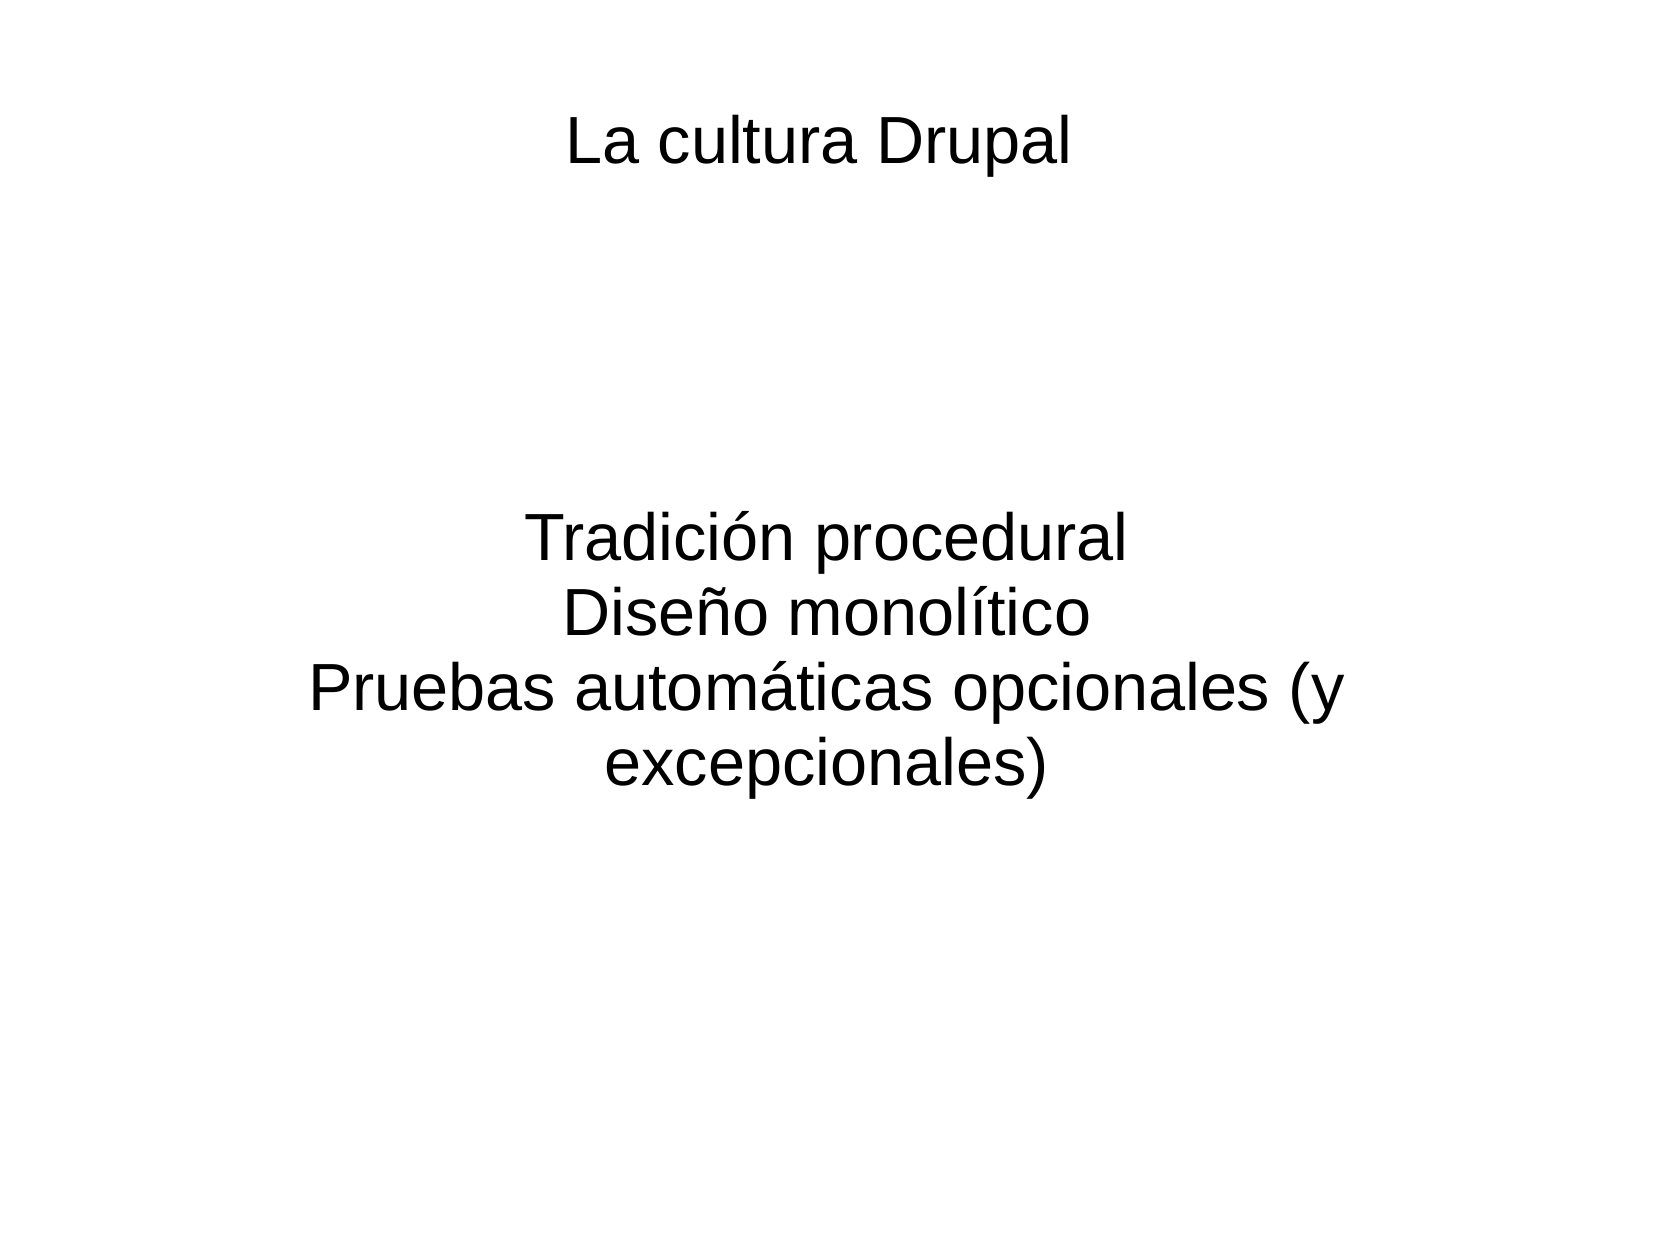

# La cultura Drupal
Tradición procedural
Diseño monolítico
Pruebas automáticas opcionales (y excepcionales)